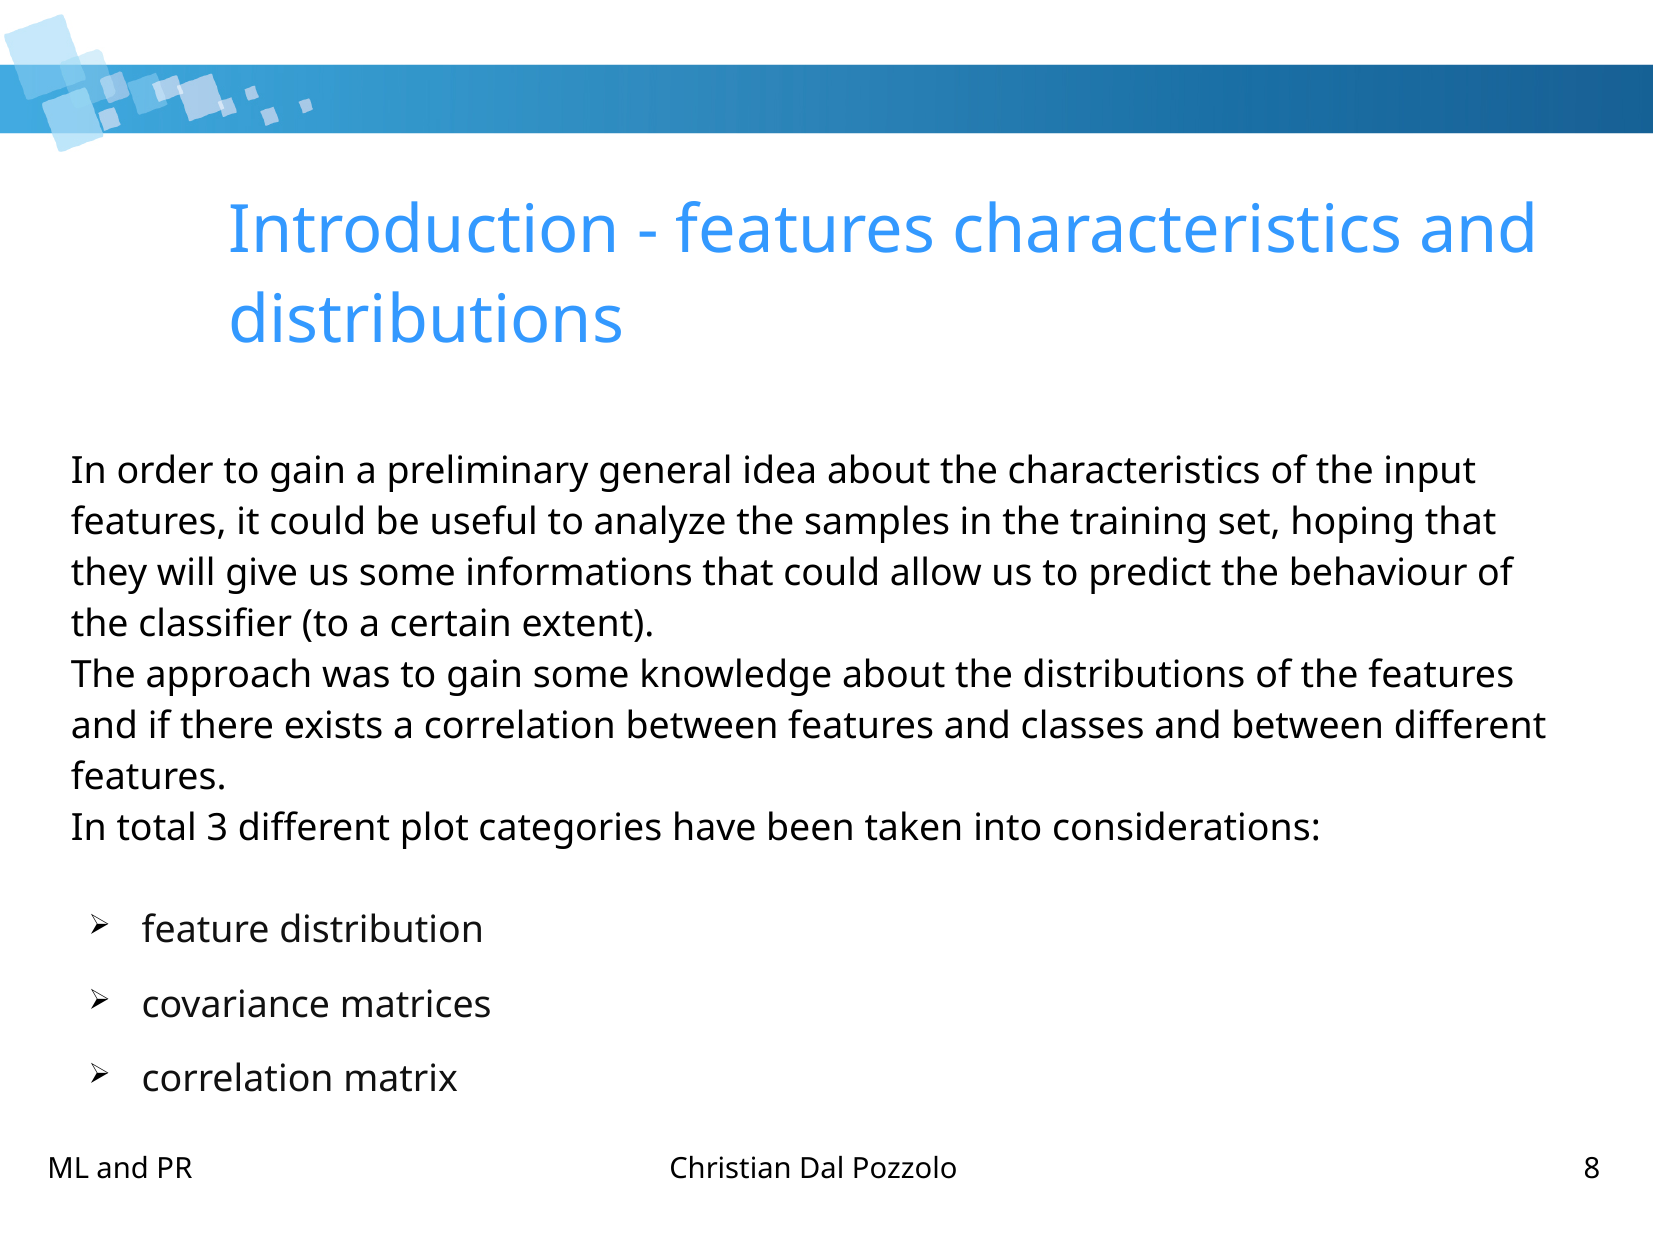

# Introduction - features characteristics and distributions
In order to gain a preliminary general idea about the characteristics of the input features, it could be useful to analyze the samples in the training set, hoping that they will give us some informations that could allow us to predict the behaviour of the classifier (to a certain extent).
The approach was to gain some knowledge about the distributions of the features and if there exists a correlation between features and classes and between different features.
In total 3 different plot categories have been taken into considerations:
feature distribution
covariance matrices
correlation matrix
ML and PR
Christian Dal Pozzolo
8